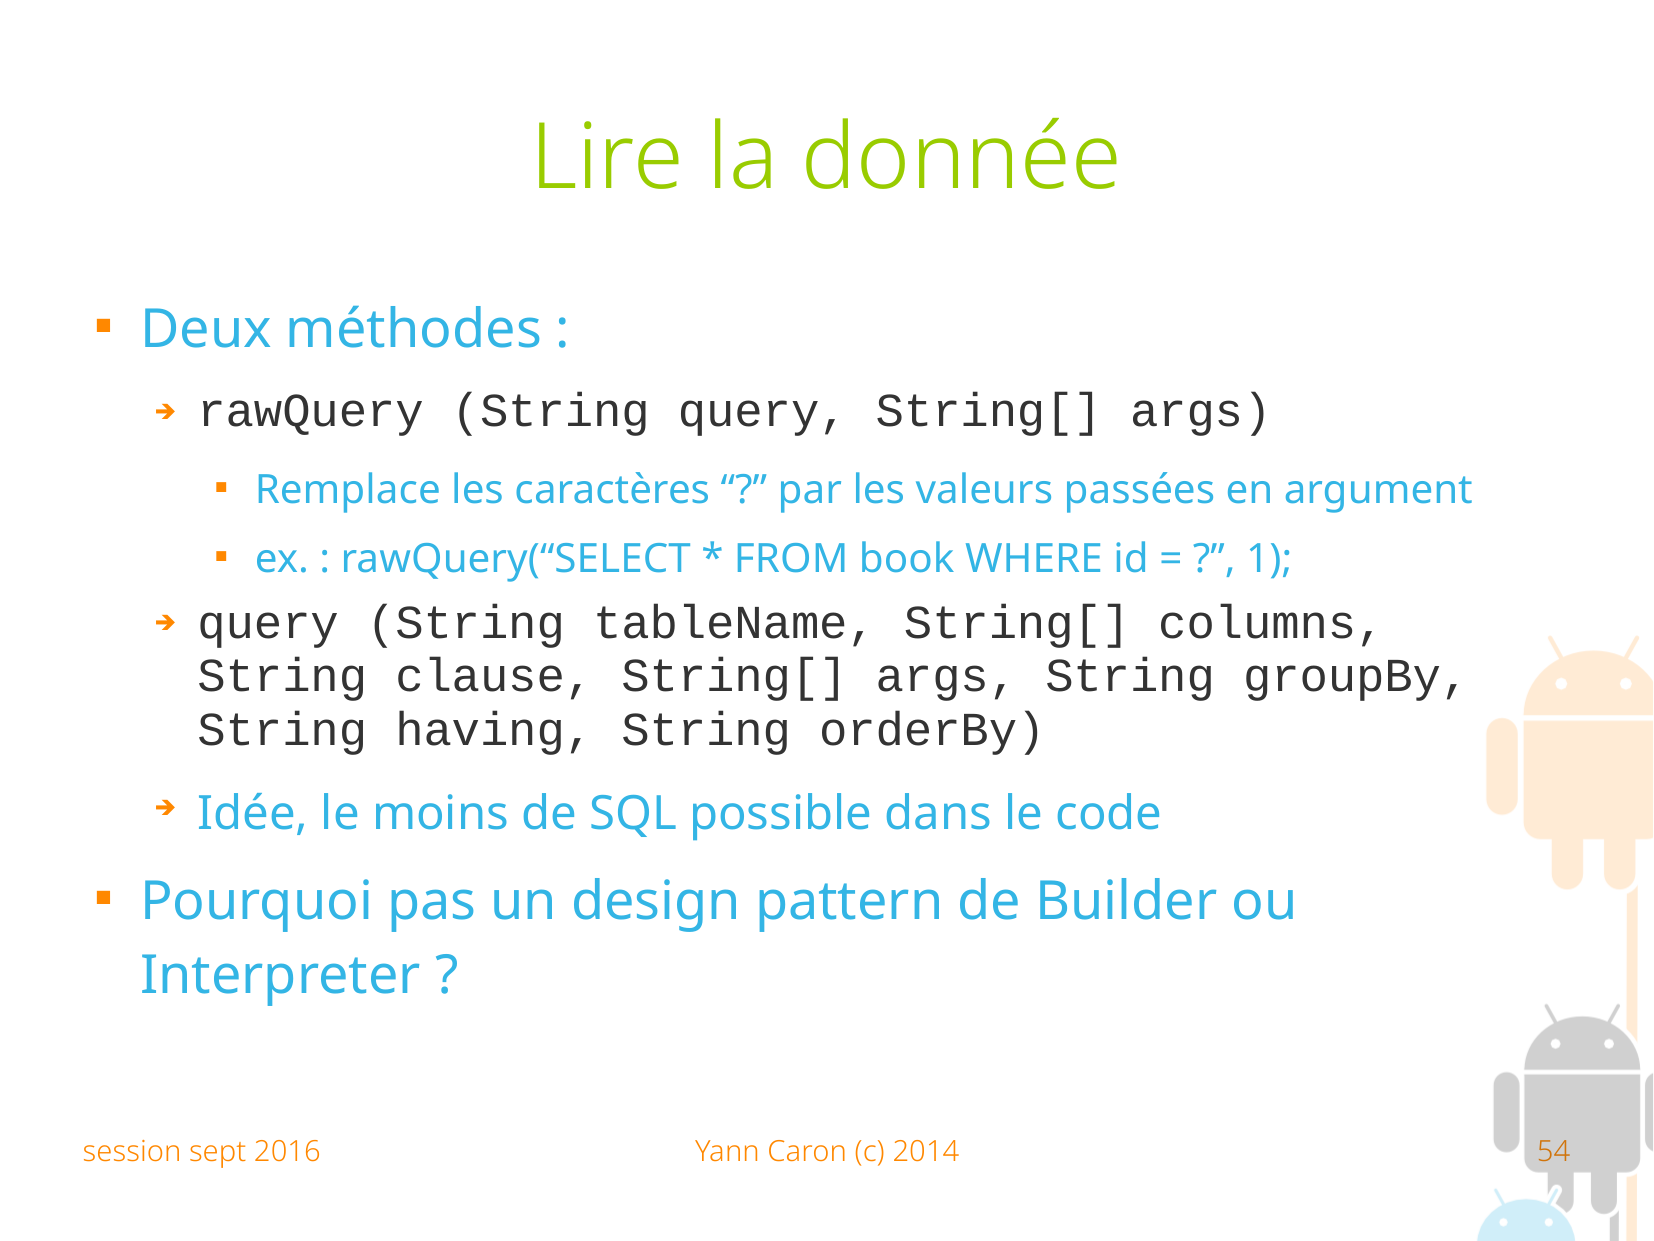

# Lire la donnée
Deux méthodes :
rawQuery (String query, String[] args)
Remplace les caractères “?” par les valeurs passées en argument
ex. : rawQuery(“SELECT * FROM book WHERE id = ?”, 1);
query (String tableName, String[] columns, String clause, String[] args, String groupBy, String having, String orderBy)
Idée, le moins de SQL possible dans le code
Pourquoi pas un design pattern de Builder ou Interpreter ?
session sept 2016
Yann Caron (c) 2014
54